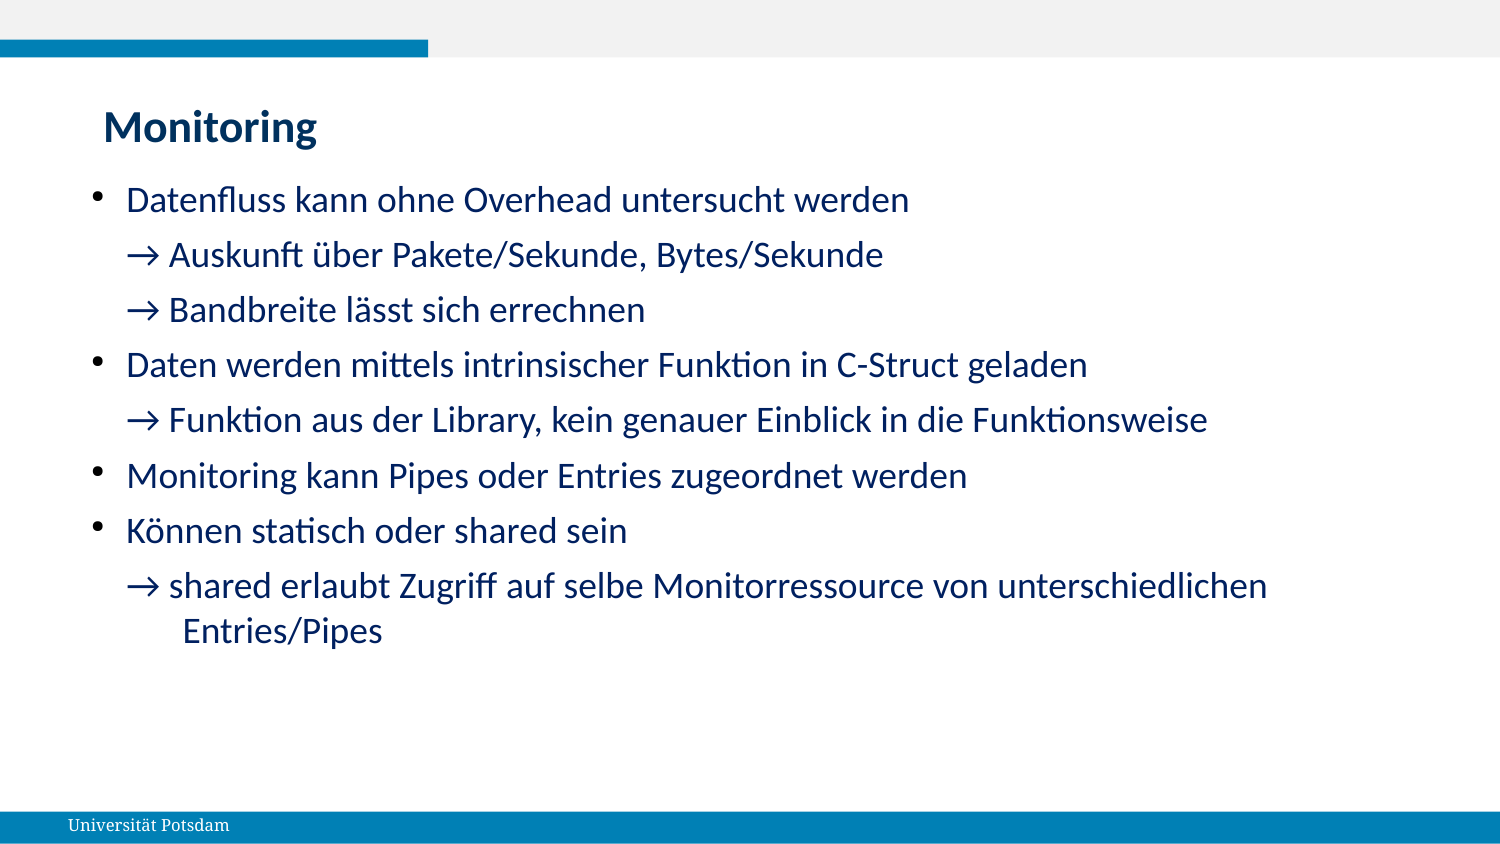

# Monitoring
Datenfluss kann ohne Overhead untersucht werden
→ Auskunft über Pakete/Sekunde, Bytes/Sekunde
→ Bandbreite lässt sich errechnen
Daten werden mittels intrinsischer Funktion in C-Struct geladen
→ Funktion aus der Library, kein genauer Einblick in die Funktionsweise
Monitoring kann Pipes oder Entries zugeordnet werden
Können statisch oder shared sein
→ shared erlaubt Zugriff auf selbe Monitorressource von unterschiedlichen Entries/Pipes